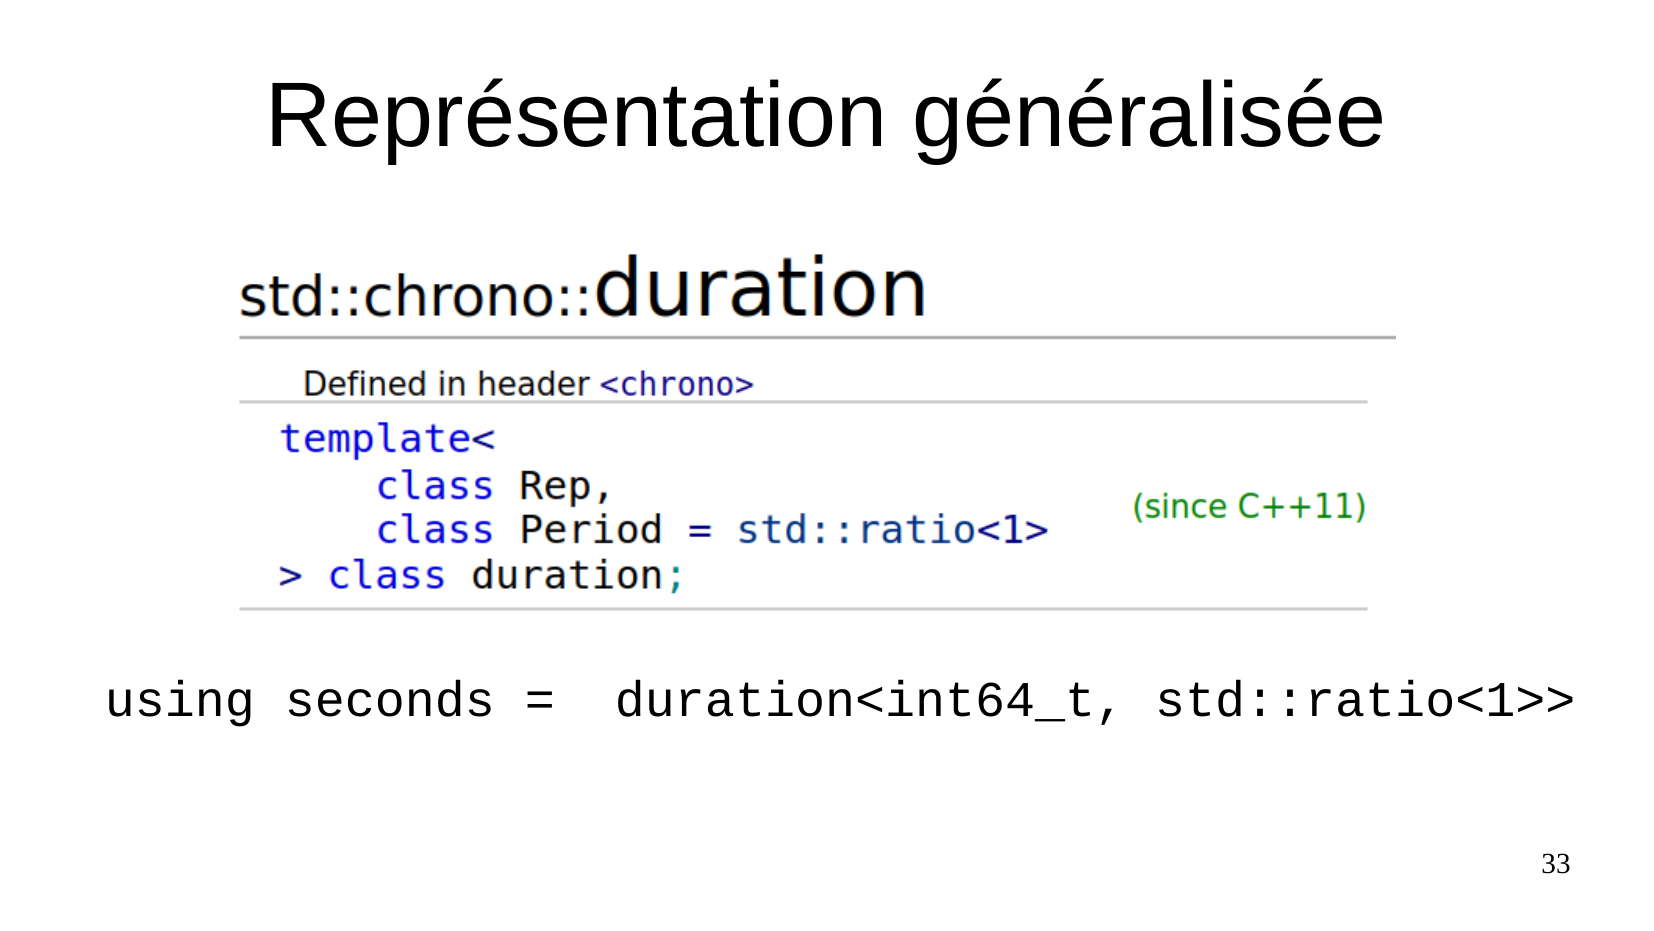

# Représentation généralisée
using seconds = duration<int64_t, std::ratio<1>>
33